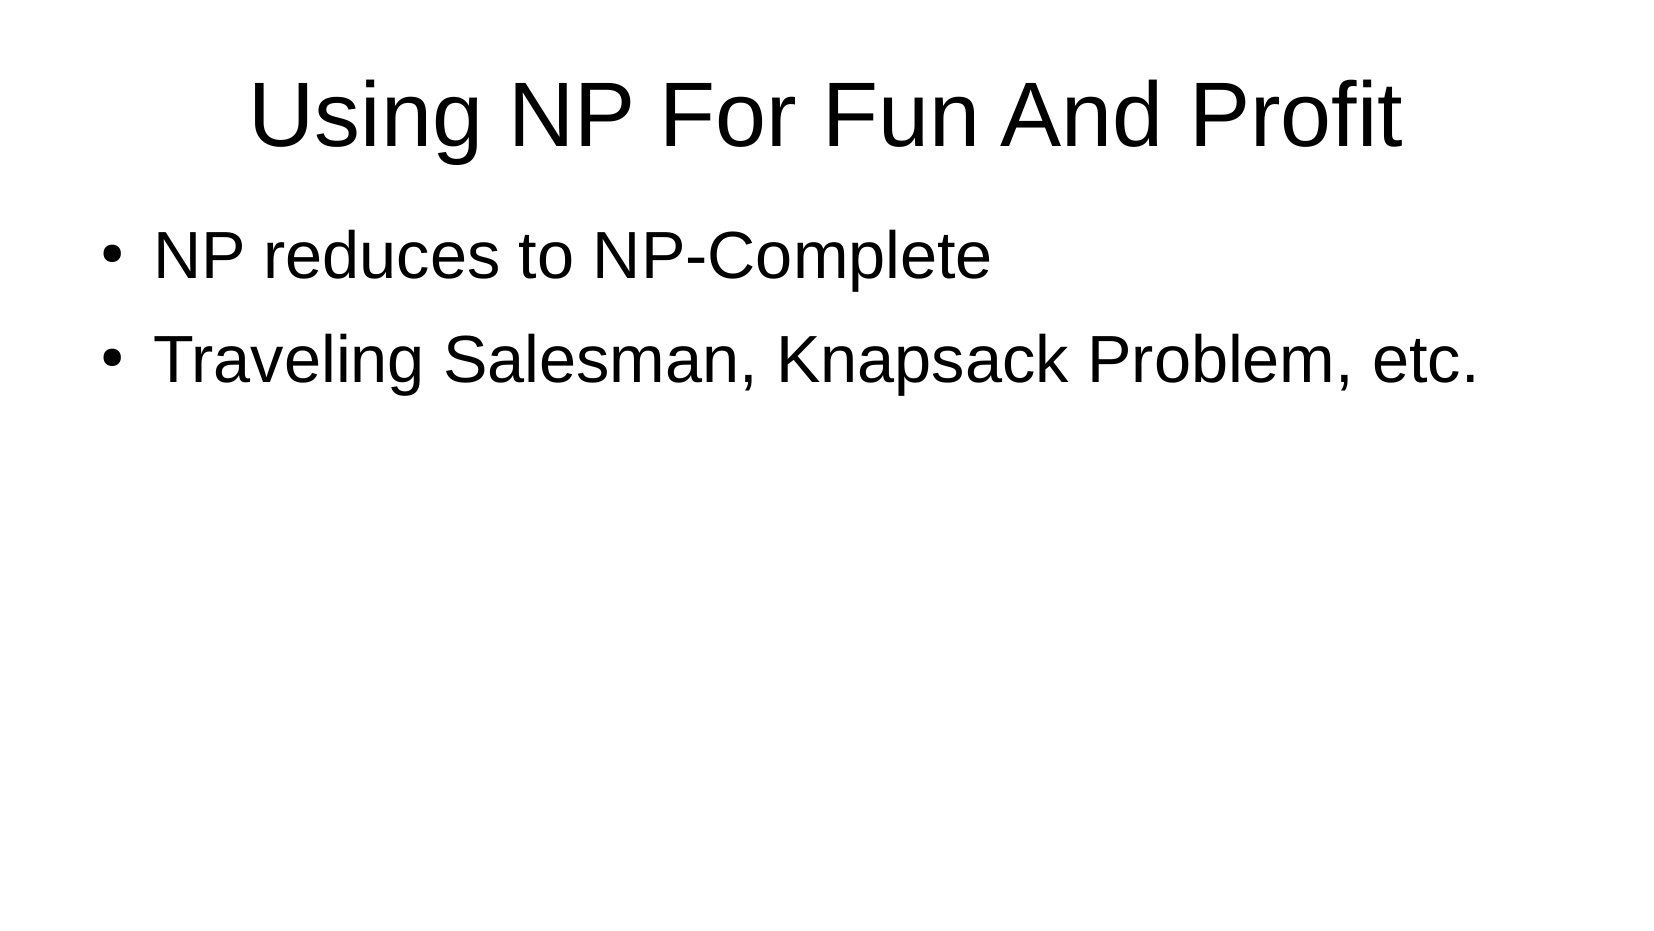

# Using NP For Fun And Profit
NP reduces to NP-Complete
Traveling Salesman, Knapsack Problem, etc.